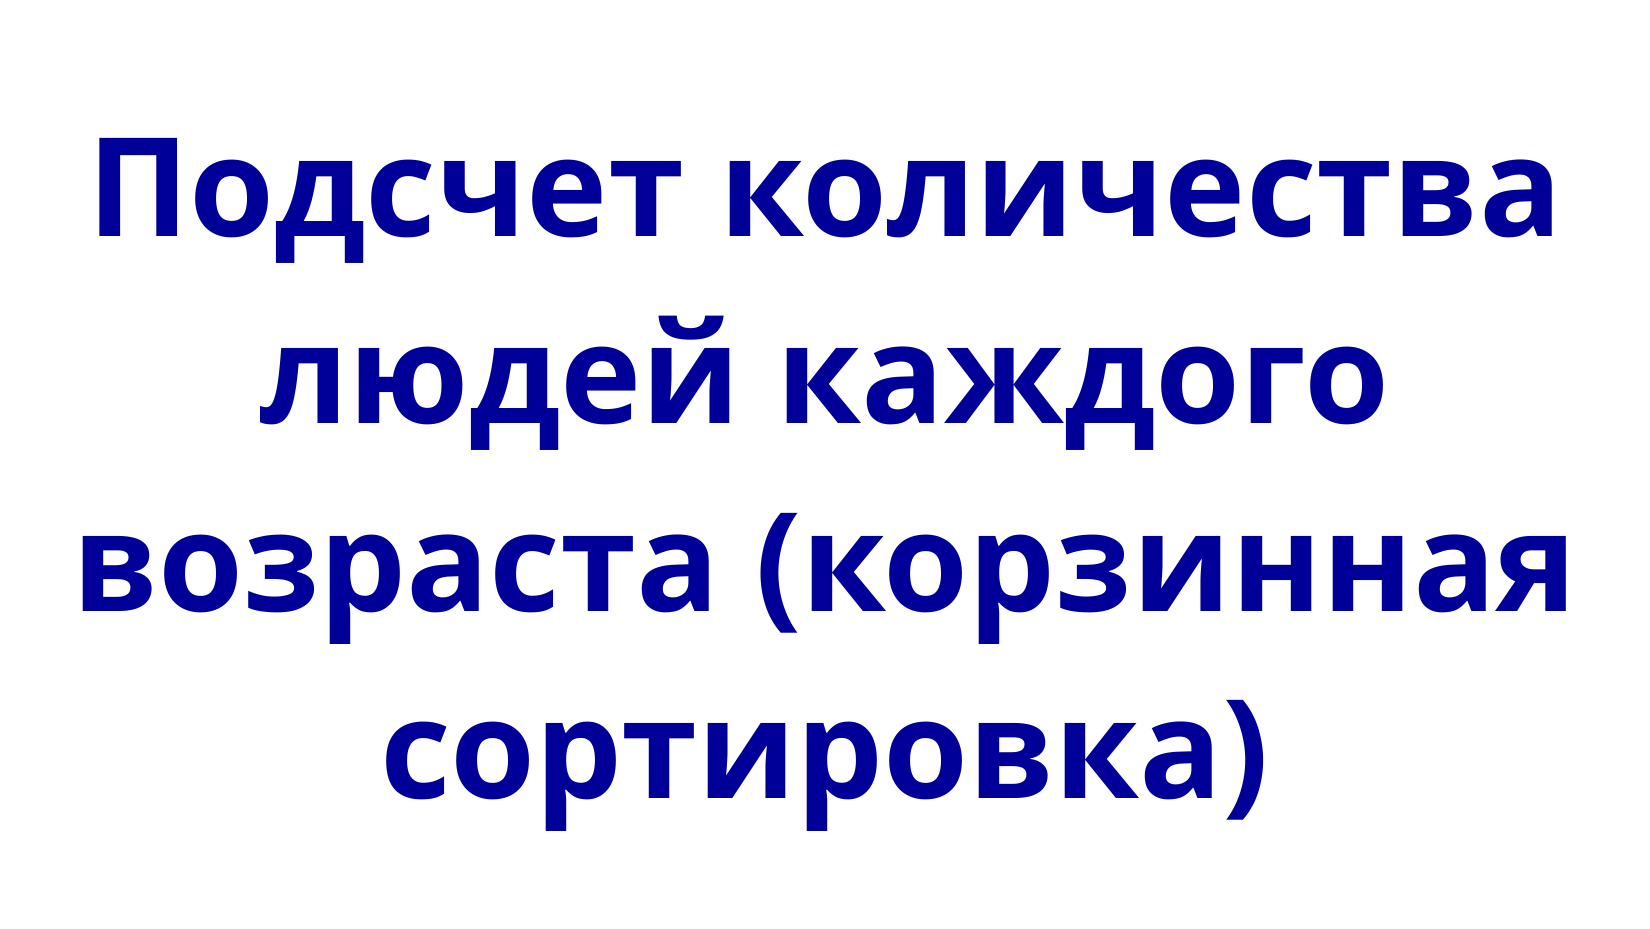

# Подсчет количества людей каждого
возраста (корзинная сортировка)